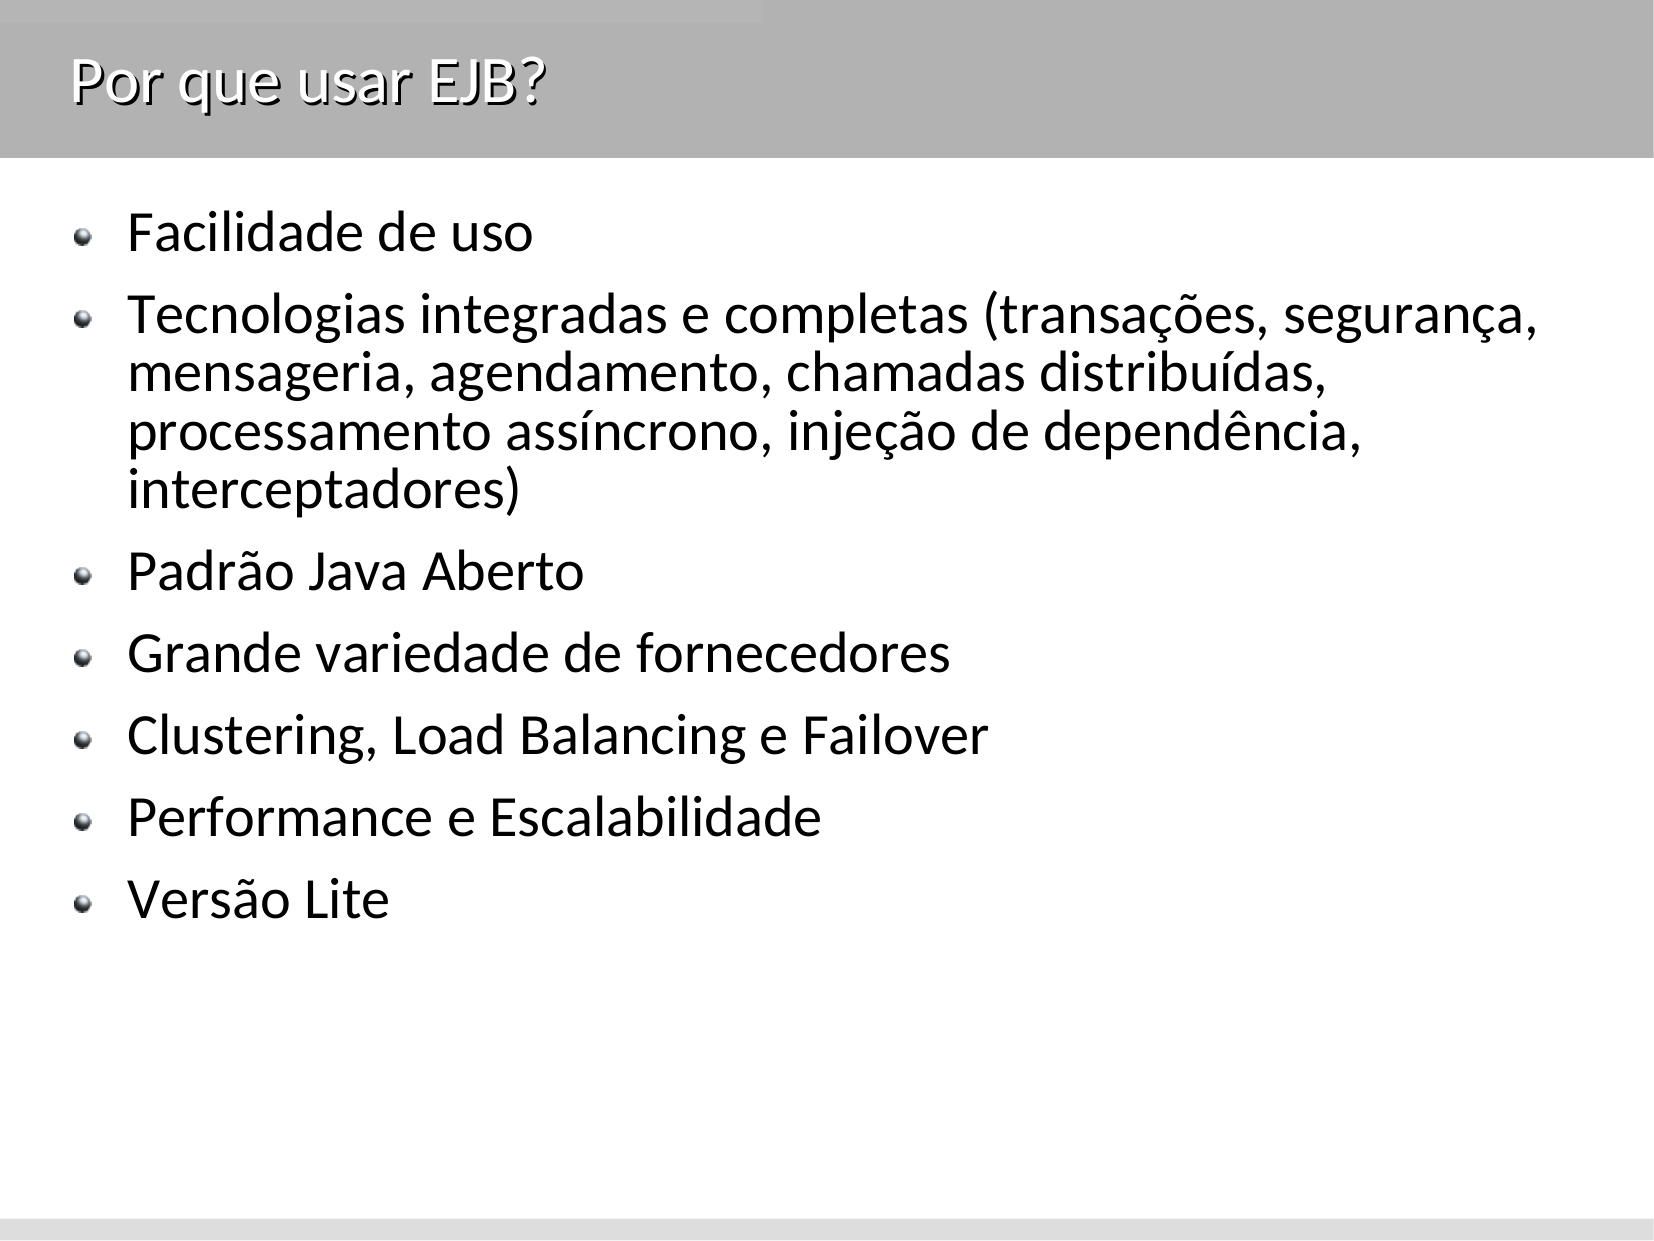

# Por que usar EJB?
Facilidade de uso
Tecnologias integradas e completas (transações, segurança, mensageria, agendamento, chamadas distribuídas, processamento assíncrono, injeção de dependência, interceptadores)
Padrão Java Aberto
Grande variedade de fornecedores
Clustering, Load Balancing e Failover
Performance e Escalabilidade
Versão Lite